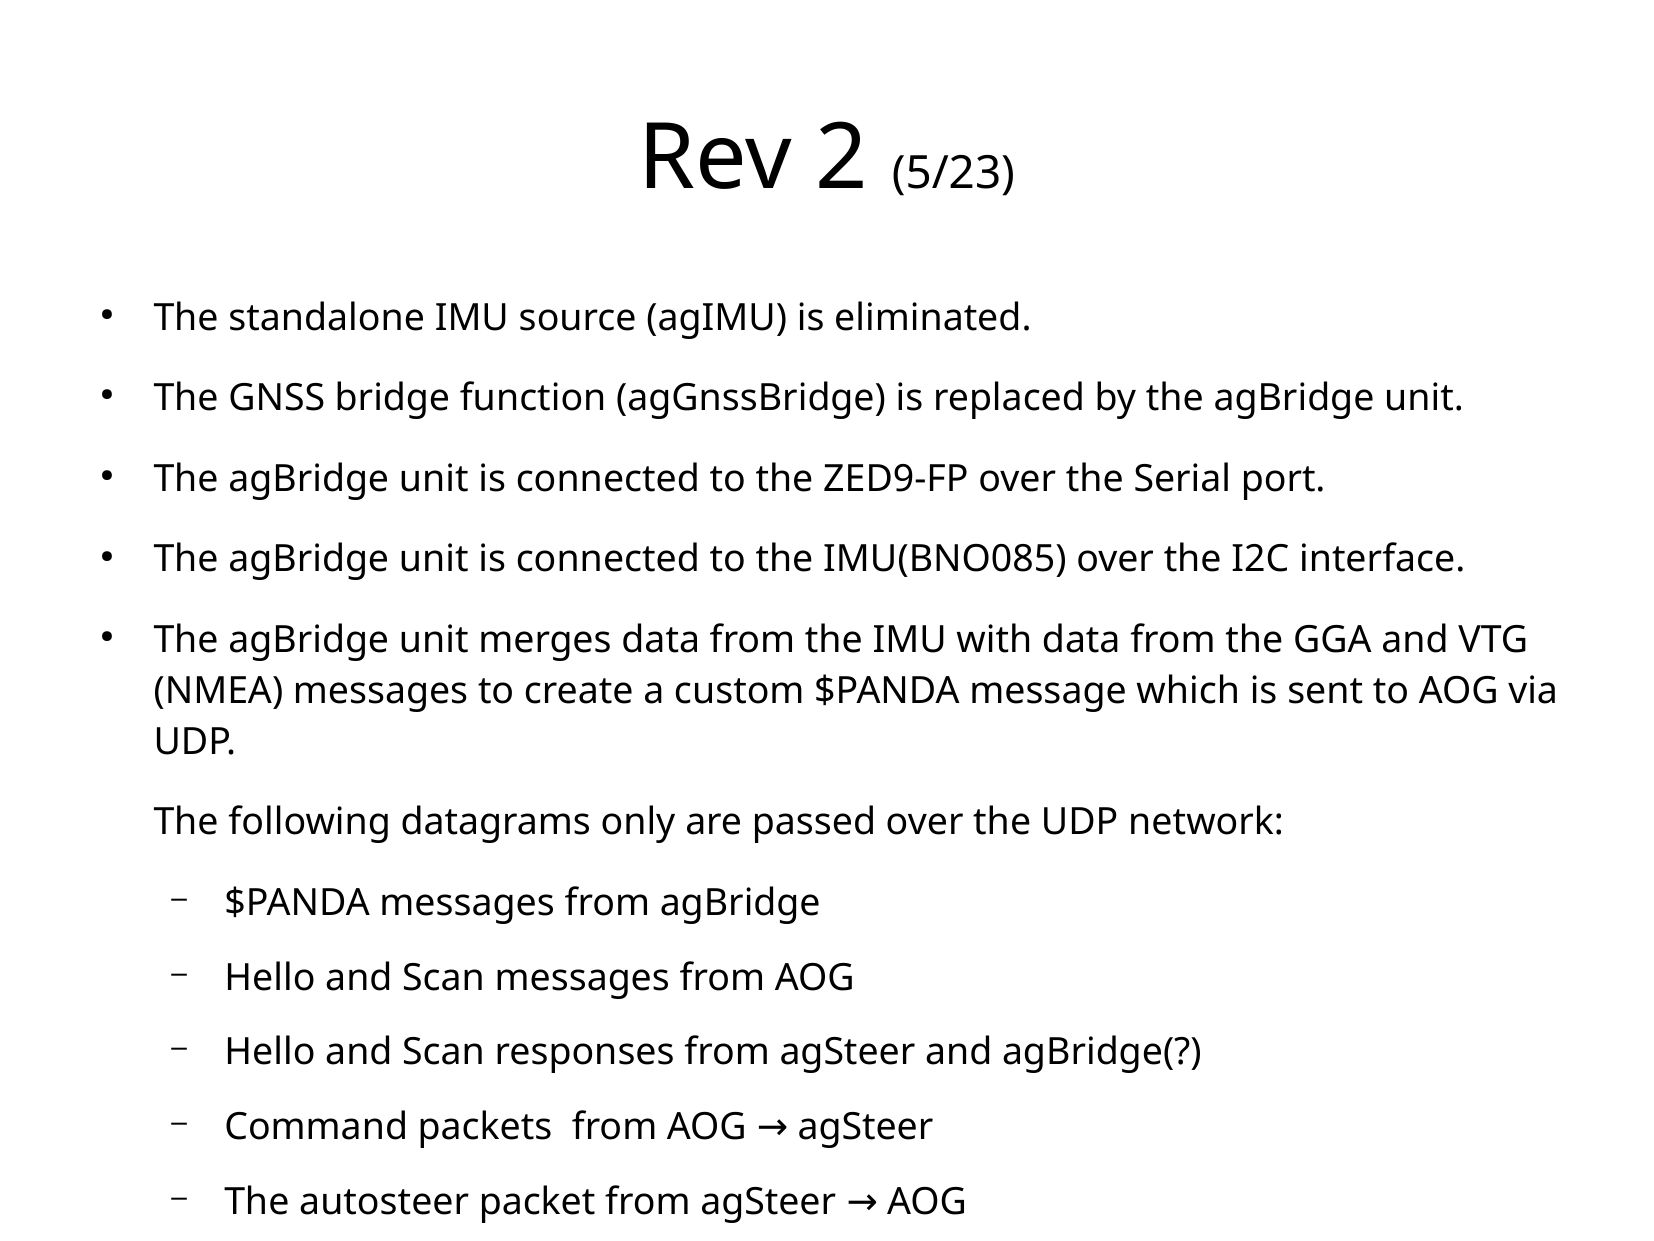

# Rev 2 (5/23)
The standalone IMU source (agIMU) is eliminated.
The GNSS bridge function (agGnssBridge) is replaced by the agBridge unit.
The agBridge unit is connected to the ZED9-FP over the Serial port.
The agBridge unit is connected to the IMU(BNO085) over the I2C interface.
The agBridge unit merges data from the IMU with data from the GGA and VTG (NMEA) messages to create a custom $PANDA message which is sent to AOG via UDP.
The following datagrams only are passed over the UDP network:
$PANDA messages from agBridge
Hello and Scan messages from AOG
Hello and Scan responses from agSteer and agBridge(?)
Command packets from AOG → agSteer
The autosteer packet from agSteer → AOG